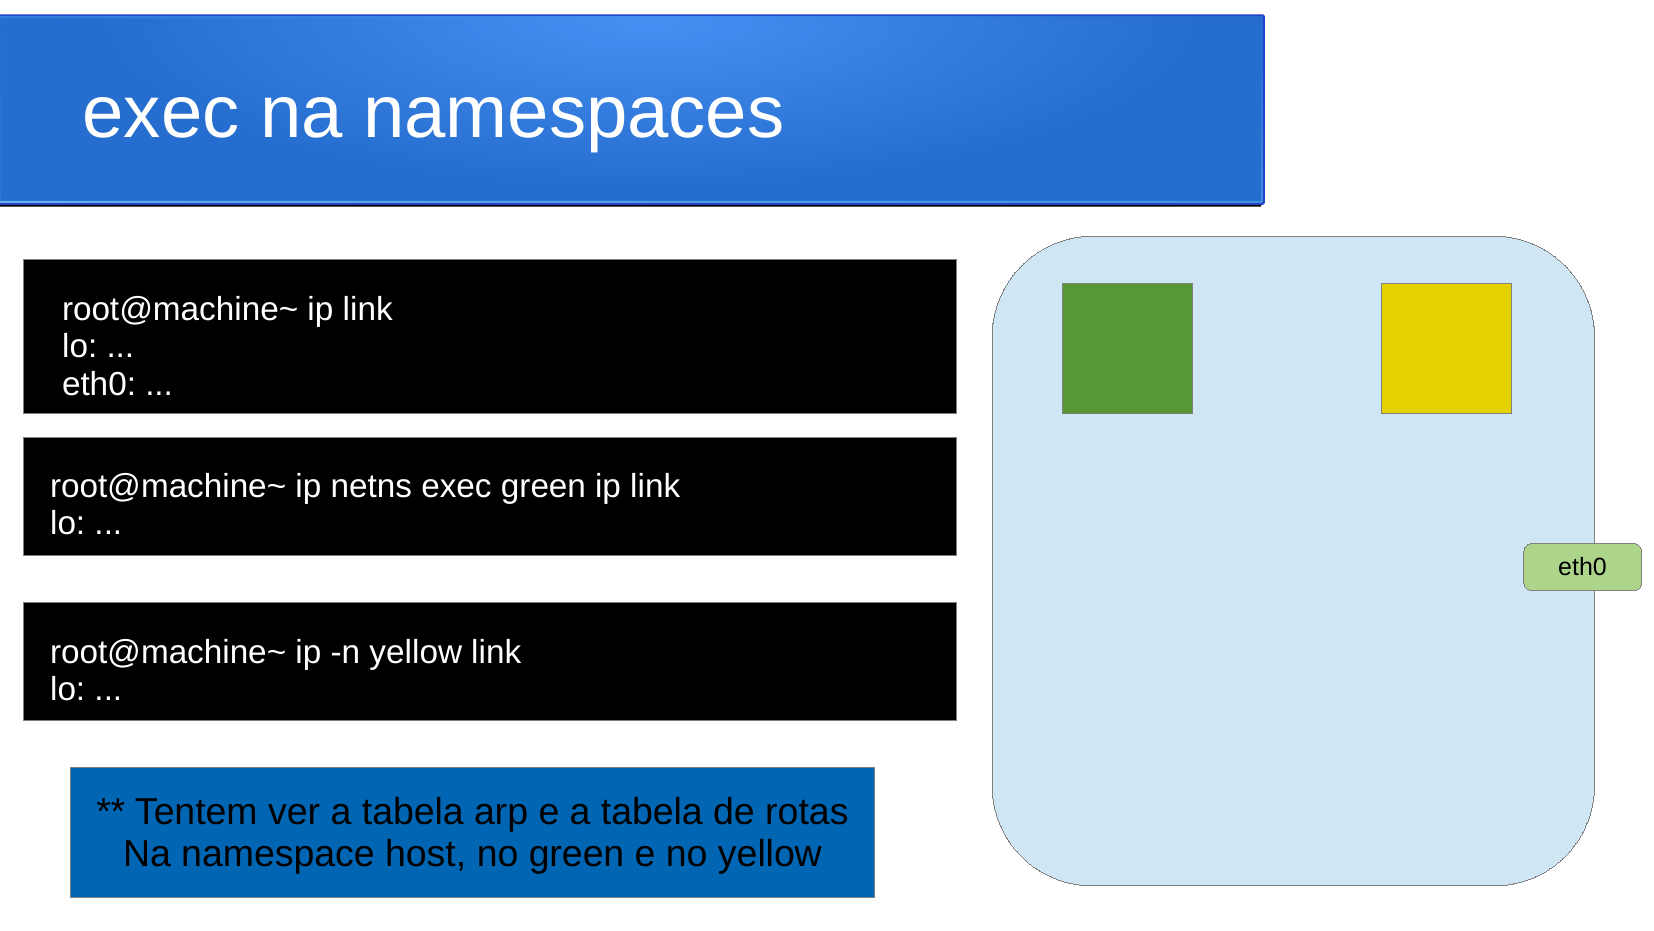

# exec na namespaces
root@machine~ ip link
lo: ...
eth0: ...
root@machine~ ip netns exec green ip link
lo: ...
root@machine~ ip netns exec green ip link
lo: ...
root@machine~ ip netns exec green ip link
lo: ...
eth0
root@machine~ ip netns
green
yellow
root@machine~ ip -n yellow link
lo: ...
** Tentem ver a tabela arp e a tabela de rotas
Na namespace host, no green e no yellow